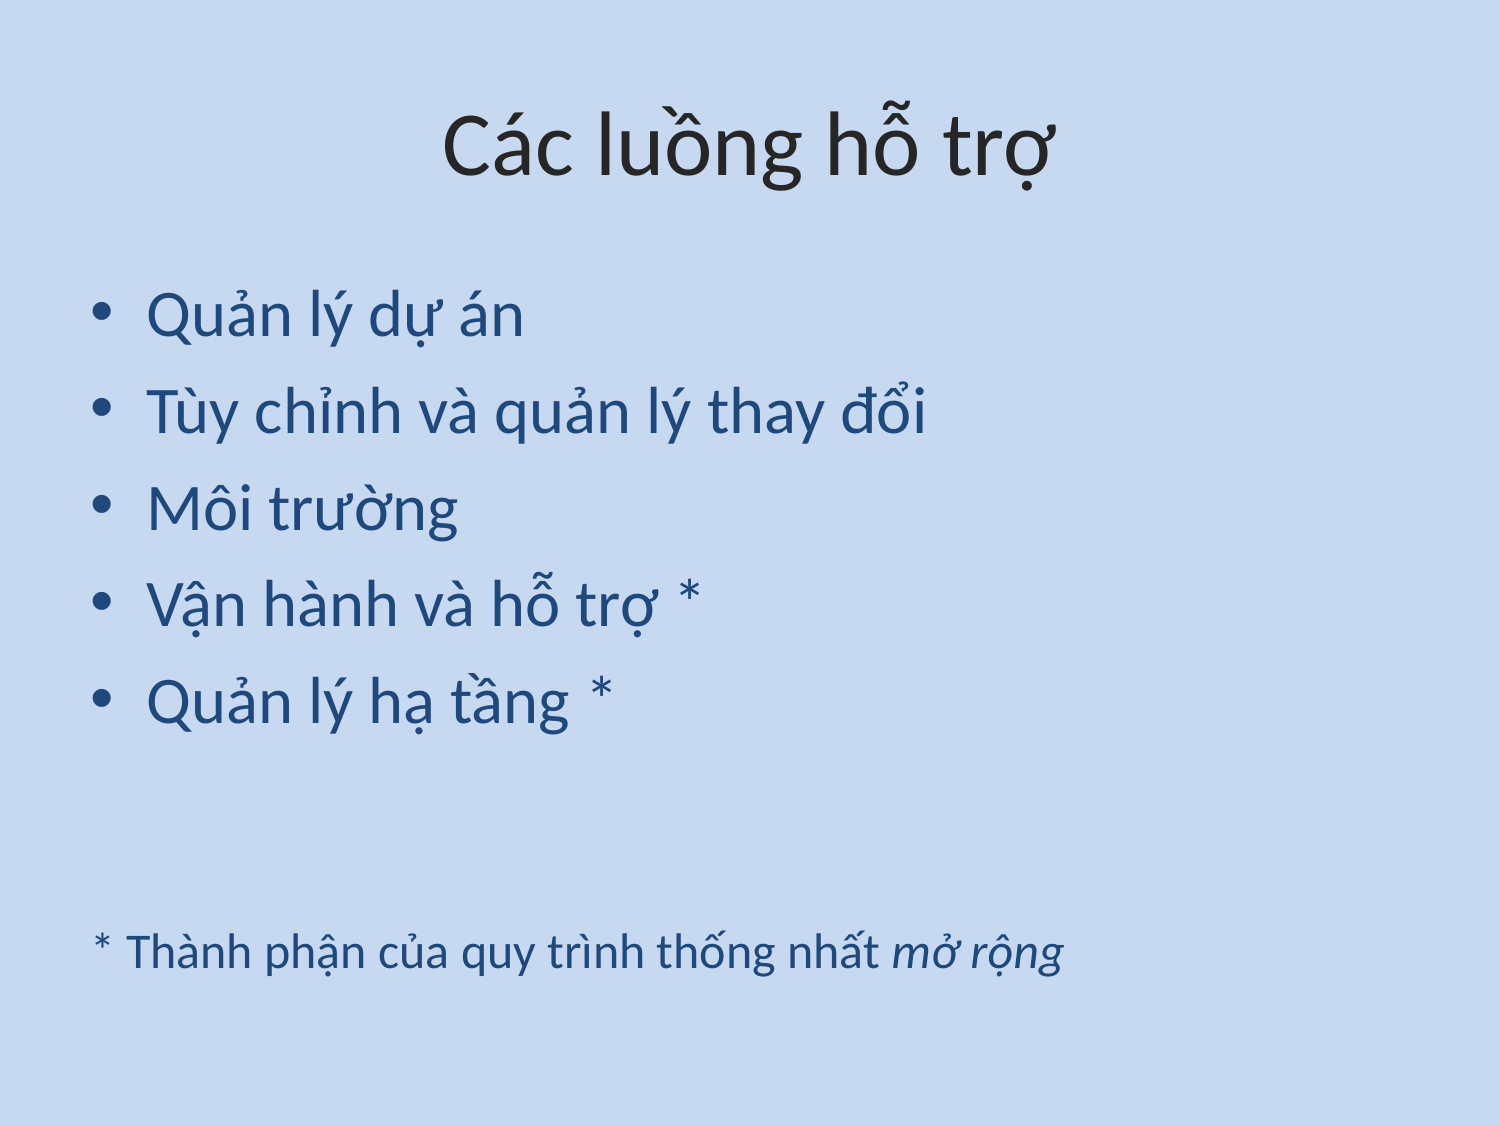

# Các luồng hỗ trợ
Quản lý dự án
Tùy chỉnh và quản lý thay đổi
Môi trường
Vận hành và hỗ trợ *
Quản lý hạ tầng *
* Thành phận của quy trình thống nhất mở rộng